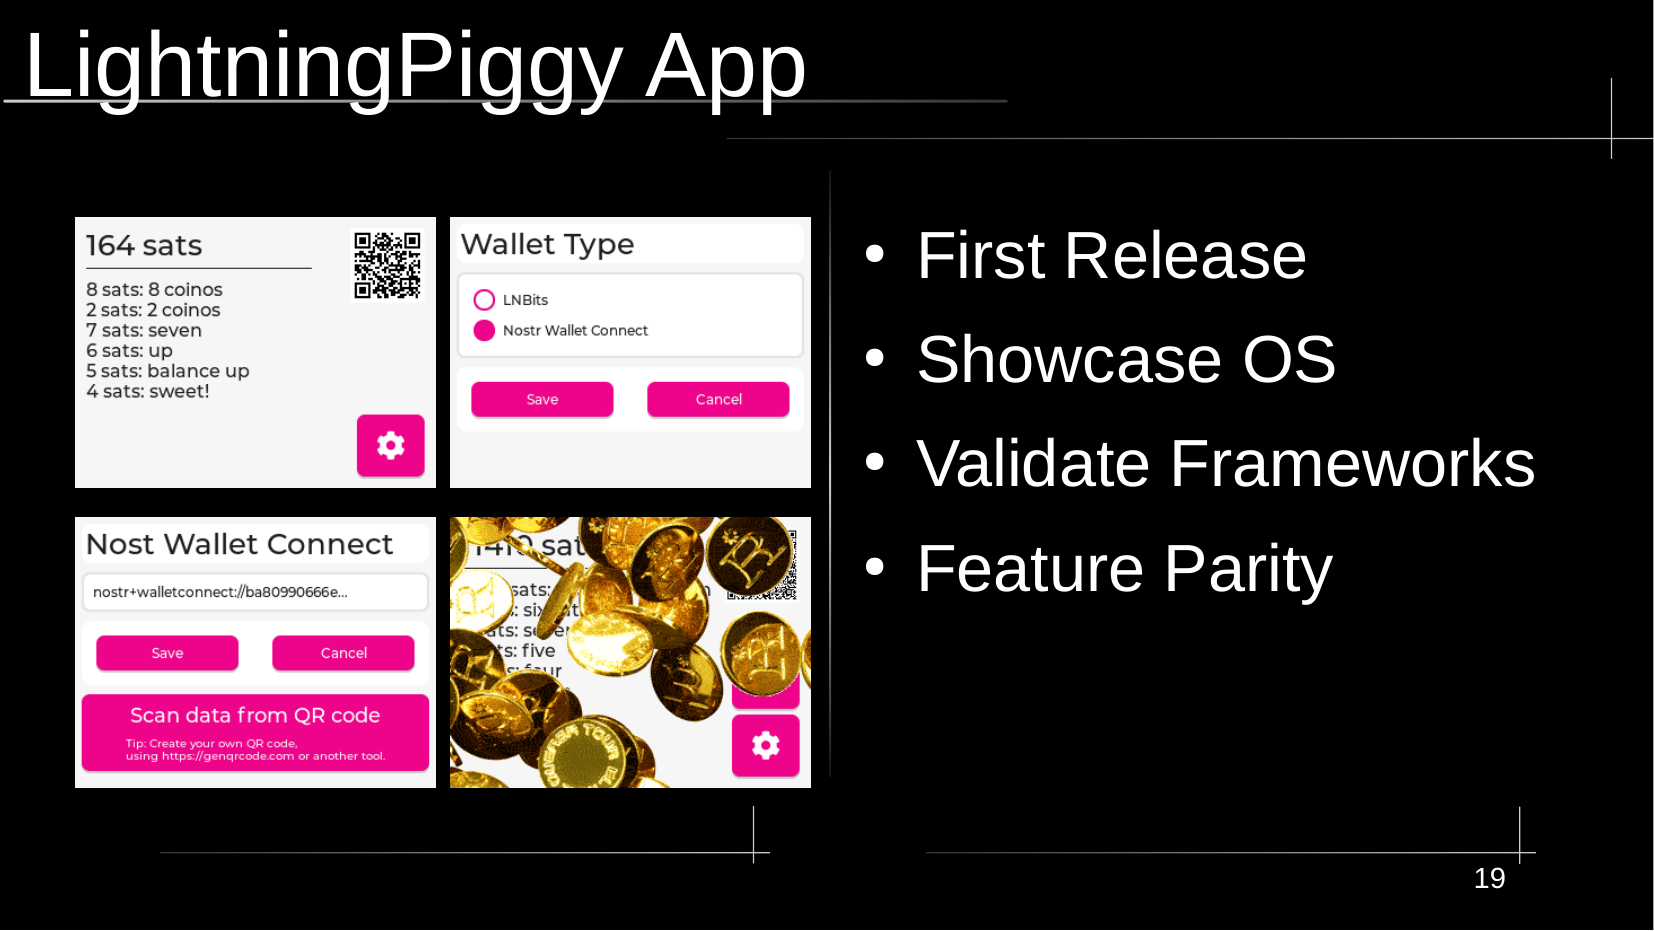

# LightningPiggy App
First Release
Showcase OS
Validate Frameworks
Feature Parity
19